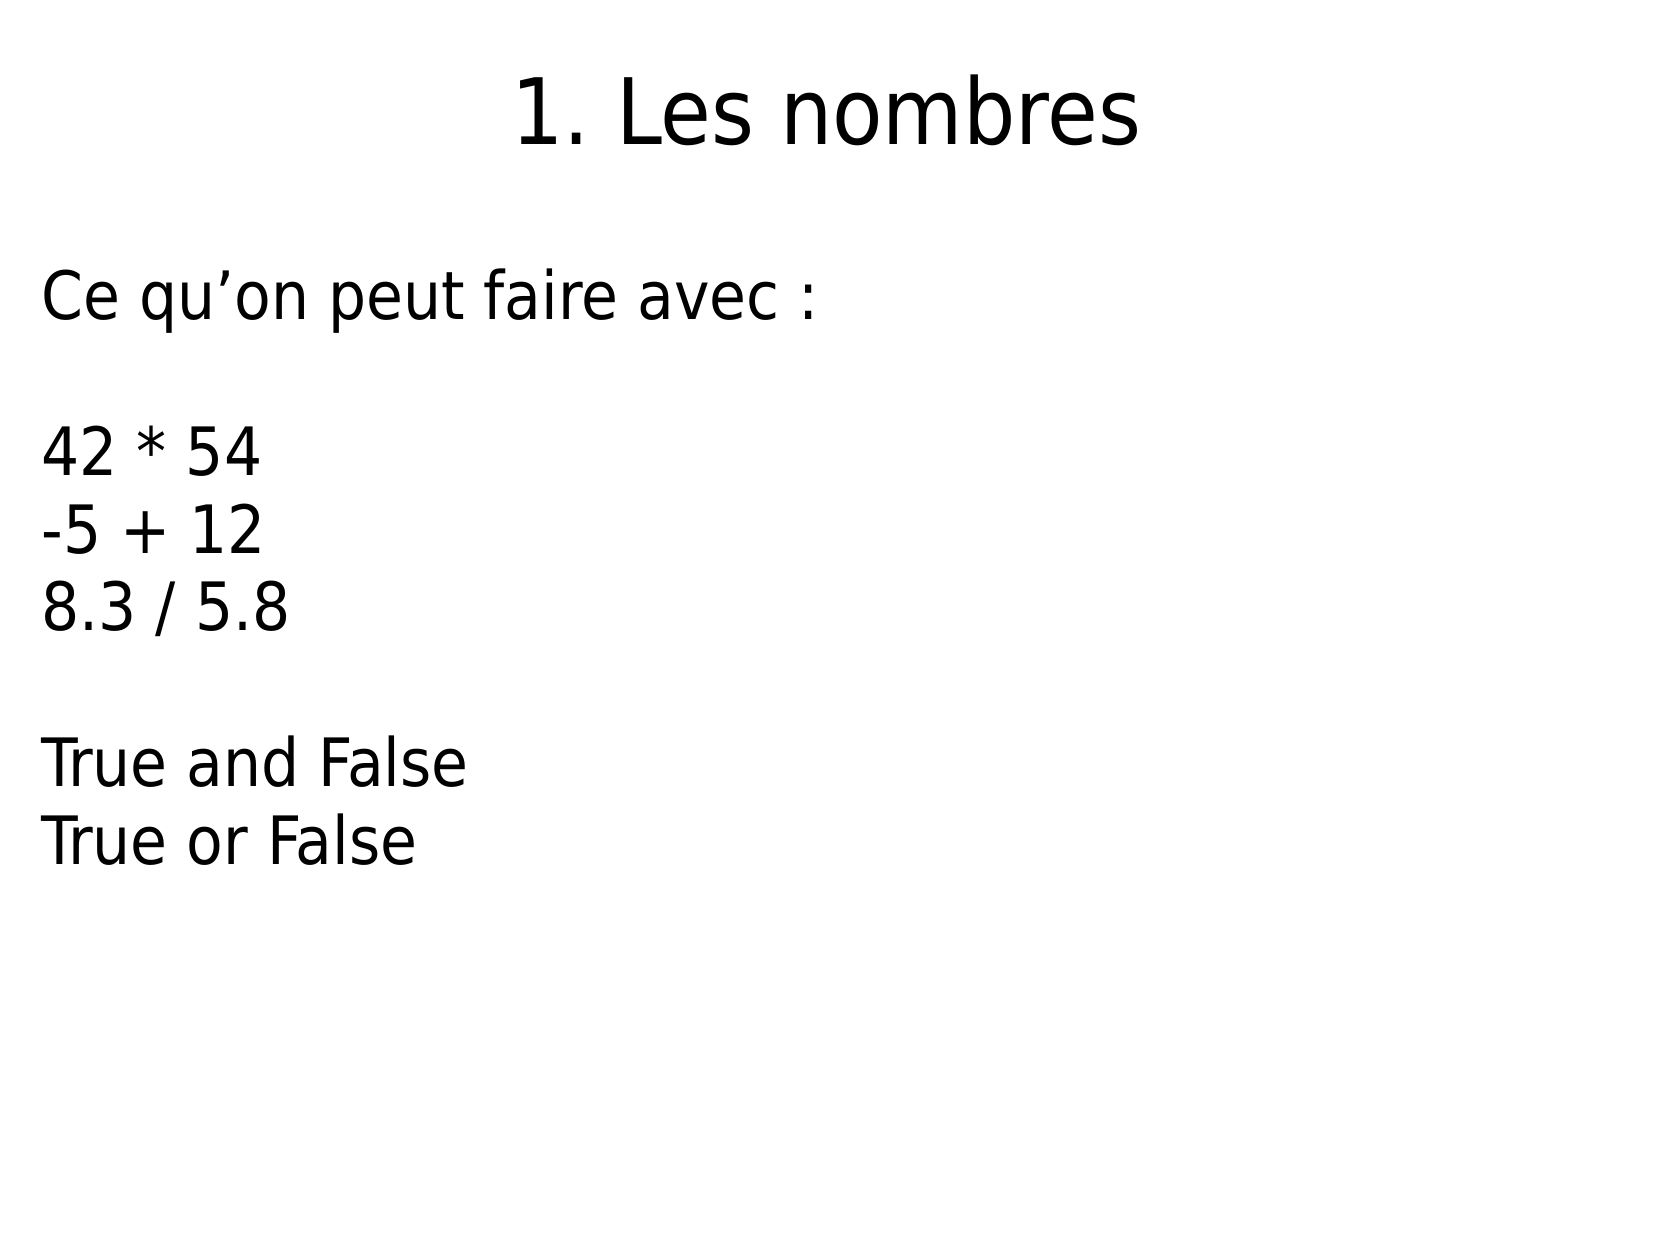

# 1. Les nombres
Ce qu’on peut faire avec :
42 * 54
-5 + 12
8.3 / 5.8
True and False
True or False